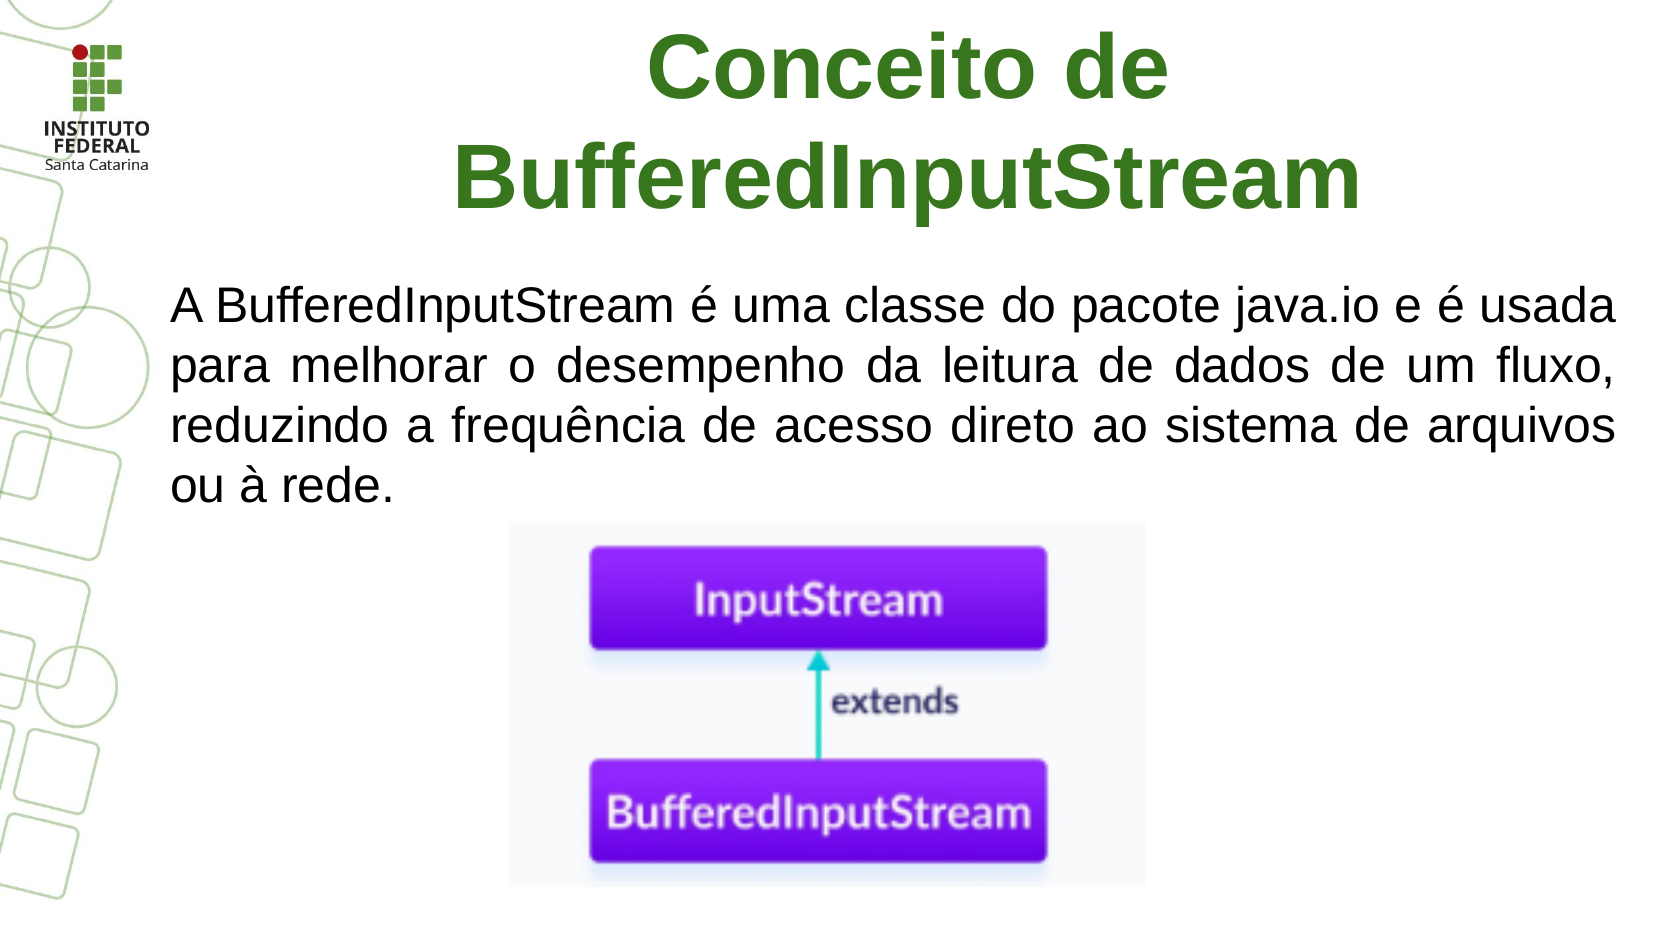

# Conceito de BufferedInputStream
A BufferedInputStream é uma classe do pacote java.io e é usada para melhorar o desempenho da leitura de dados de um fluxo, reduzindo a frequência de acesso direto ao sistema de arquivos ou à rede.